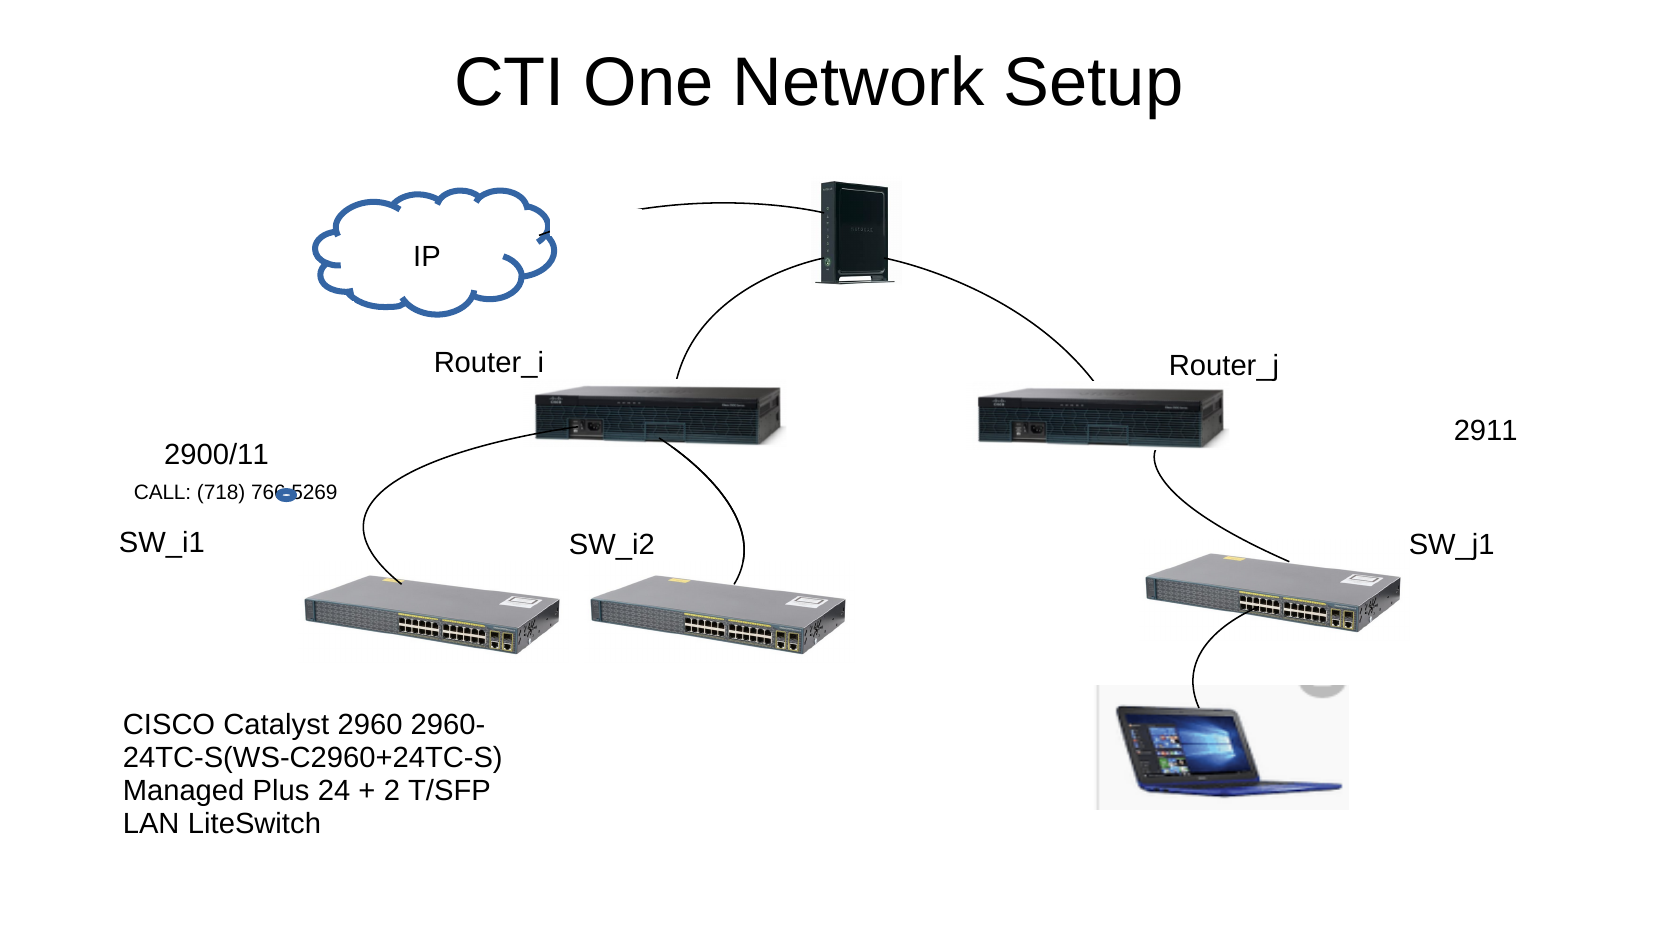

# CTI One Network Setup
 IP
Router_i
Router_j
2911
2900/11
CALL: (718) 766 5269
SW_i1
SW_i2
SW_j1
CISCO Catalyst 2960 2960-24TC-S(WS-C2960+24TC-S) Managed Plus 24 + 2 T/SFP LAN LiteSwitch